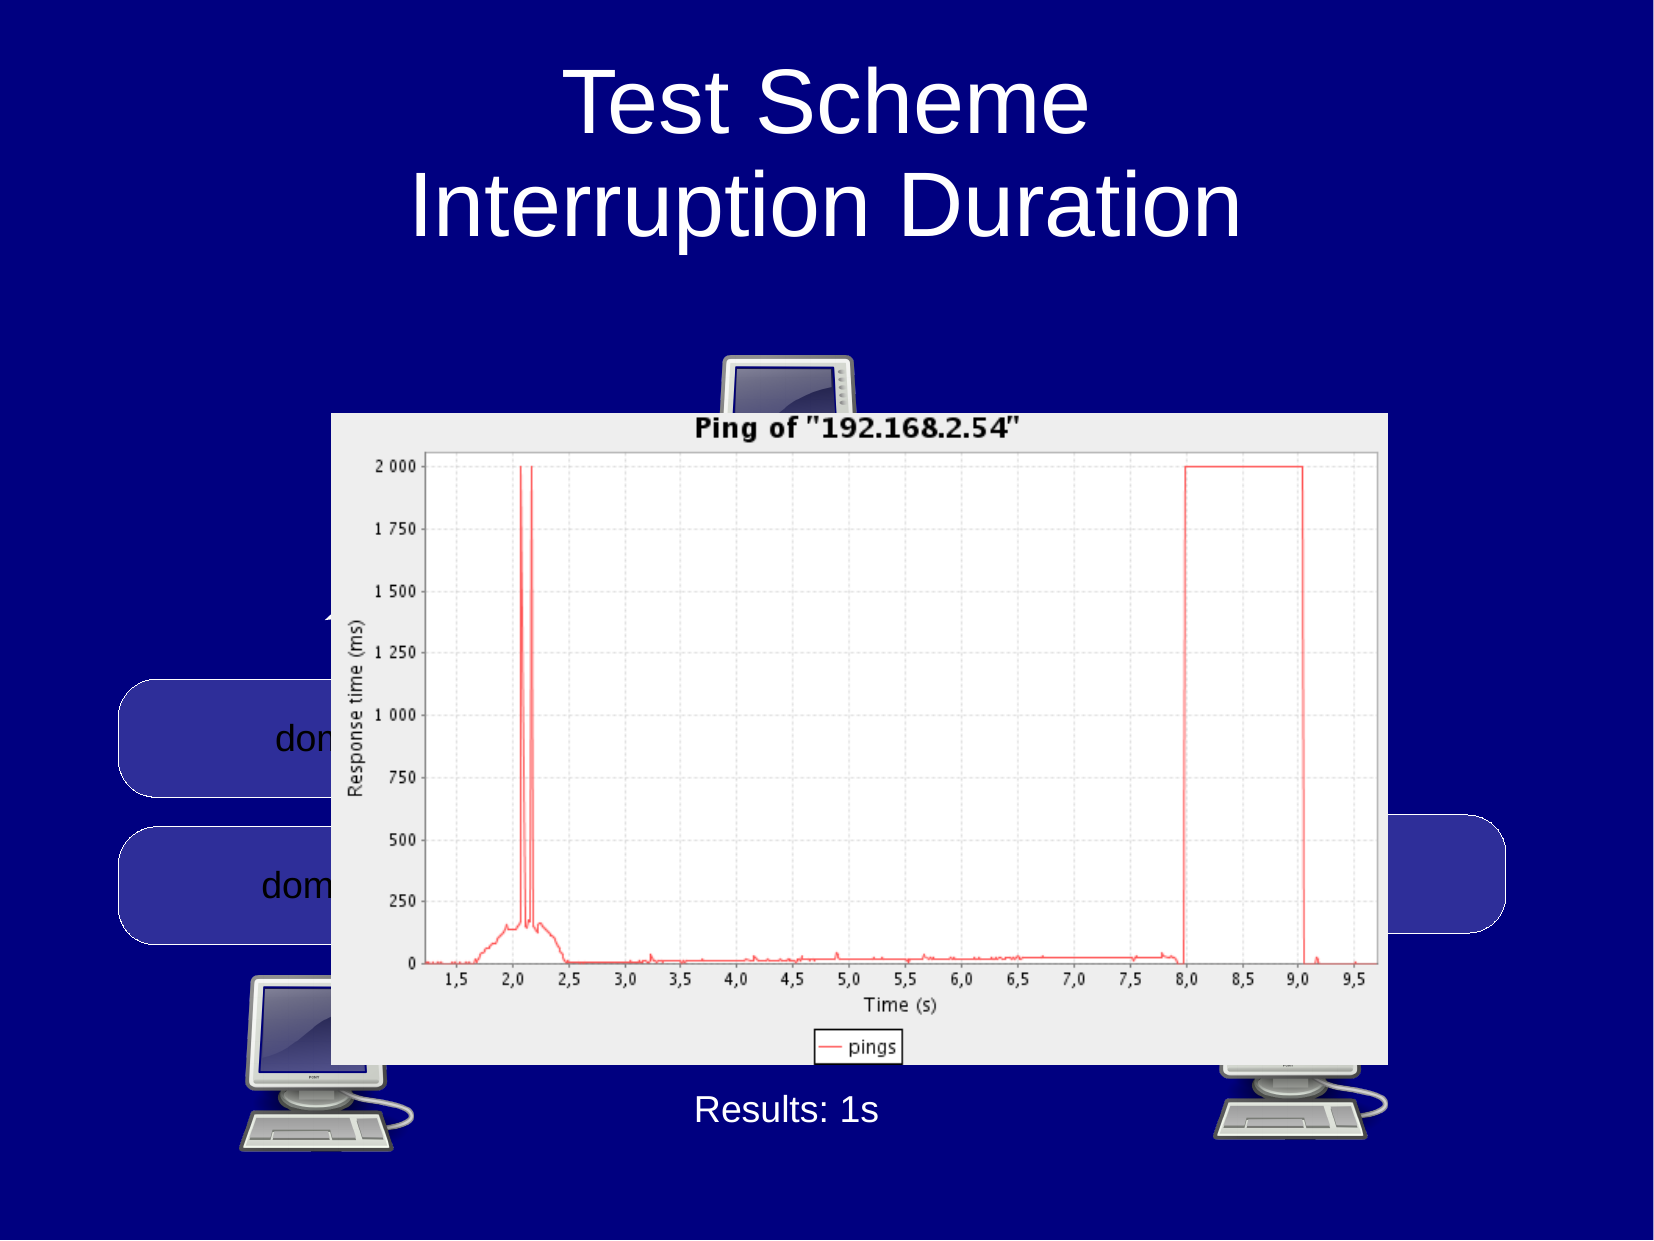

# Test Scheme Interruption Duration
Pings
domU
migration
dom0-2
dom0-1
Results: 1s